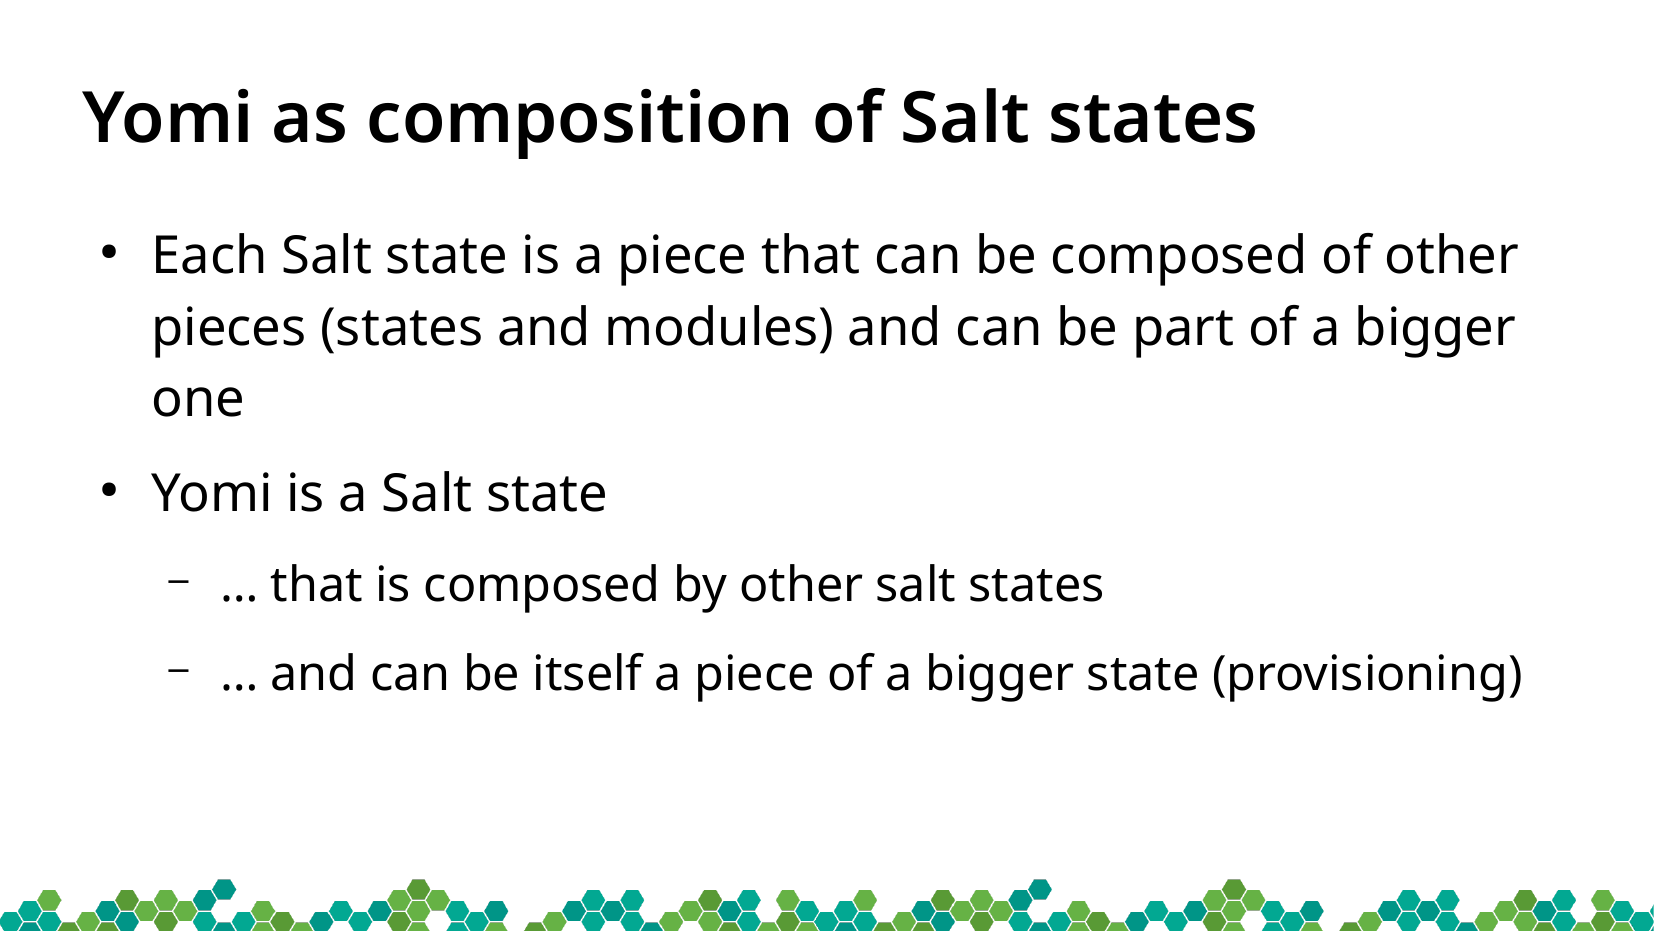

# Yomi as composition of Salt states
Each Salt state is a piece that can be composed of other pieces (states and modules) and can be part of a bigger one
Yomi is a Salt state
… that is composed by other salt states
… and can be itself a piece of a bigger state (provisioning)